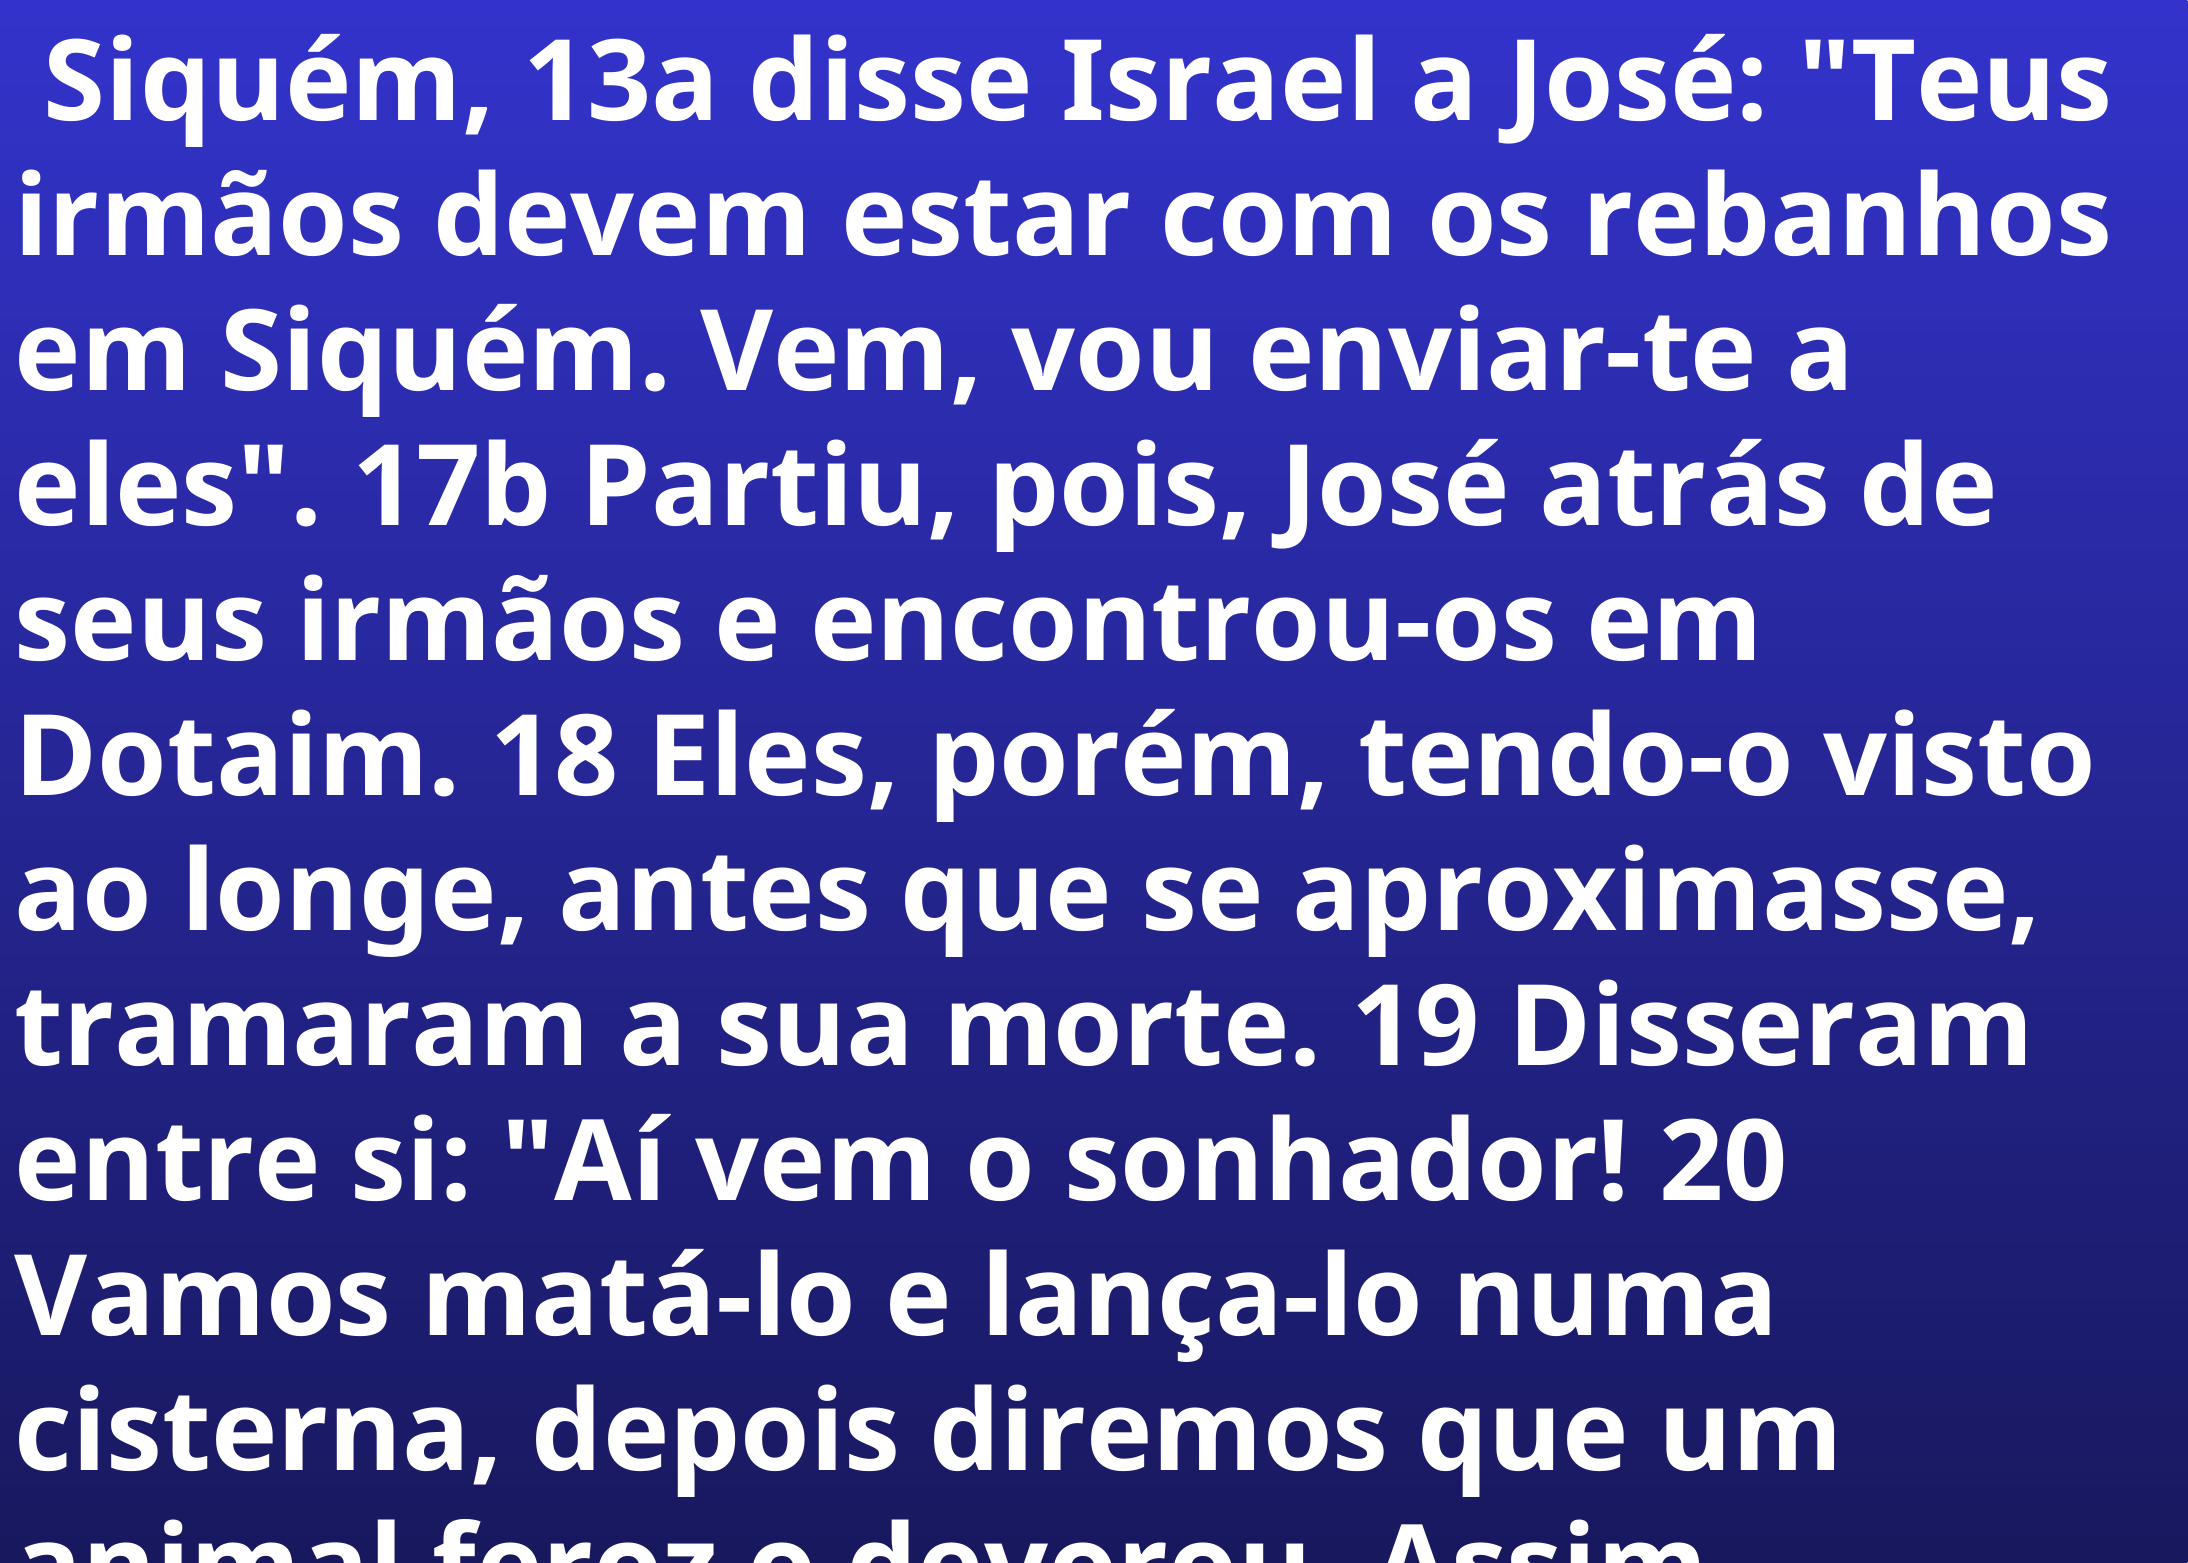

Siquém, 13a disse Israel a José: "Teus irmãos devem estar com os rebanhos em Siquém. Vem, vou enviar-te a eles". 17b Partiu, pois, José atrás de seus irmãos e encontrou-os em Dotaim. 18 Eles, porém, tendo-o visto ao longe, antes que se aproximasse, tramaram a sua morte. 19 Disseram entre si: "Aí vem o sonhador! 20 Vamos matá-lo e lança-lo numa cisterna, depois diremos que um animal feroz o devorou. Assim veremos de que lhe servem os sonhos". 21 Rúben, porém, ouvindo isto, disse-lhes: 22 "Não lhe tiremos a vida!" E acrescentou: "Não derrameis sangue, mas lançai-o naquela cisterna do deserto, e não o toqueis com as vossas mãos". Dizia isto, porque queria livrá-lo das mãos deles e devolvê-lo ao pai. 23 Assim que José chegou perto dos irmãos, estes despojaram-no da túnica de mangas longas, pegaram nele 24 e lançaram-no numa cisterna que não tinha água. 25 Depois, sentaram-se para comer. Levantando os olhos, avistaram uma caravana de ismaelitas, que se aproximava, proveniente de Galaad. Os camelos iam carregados de especiarias, bálsamo e resina, que transportavam para o Egito. 26 E Judá disse aos irmãos: "Que proveito teríamos em matar nosso irmão e ocultar o seu sangue? 27 É melhor vendê-lo a esses ismaelitas e não manchar nossas mãos, pois ele é nosso irmão e nossa carne". Concordaram os irmãos com o que dizia. 28 Ao passarem os comerciantes madianitas, tiraram José da cisterna, e por vinte moedas de prata o venderam aos ismaelitas: e estes o levaram para o Egito.